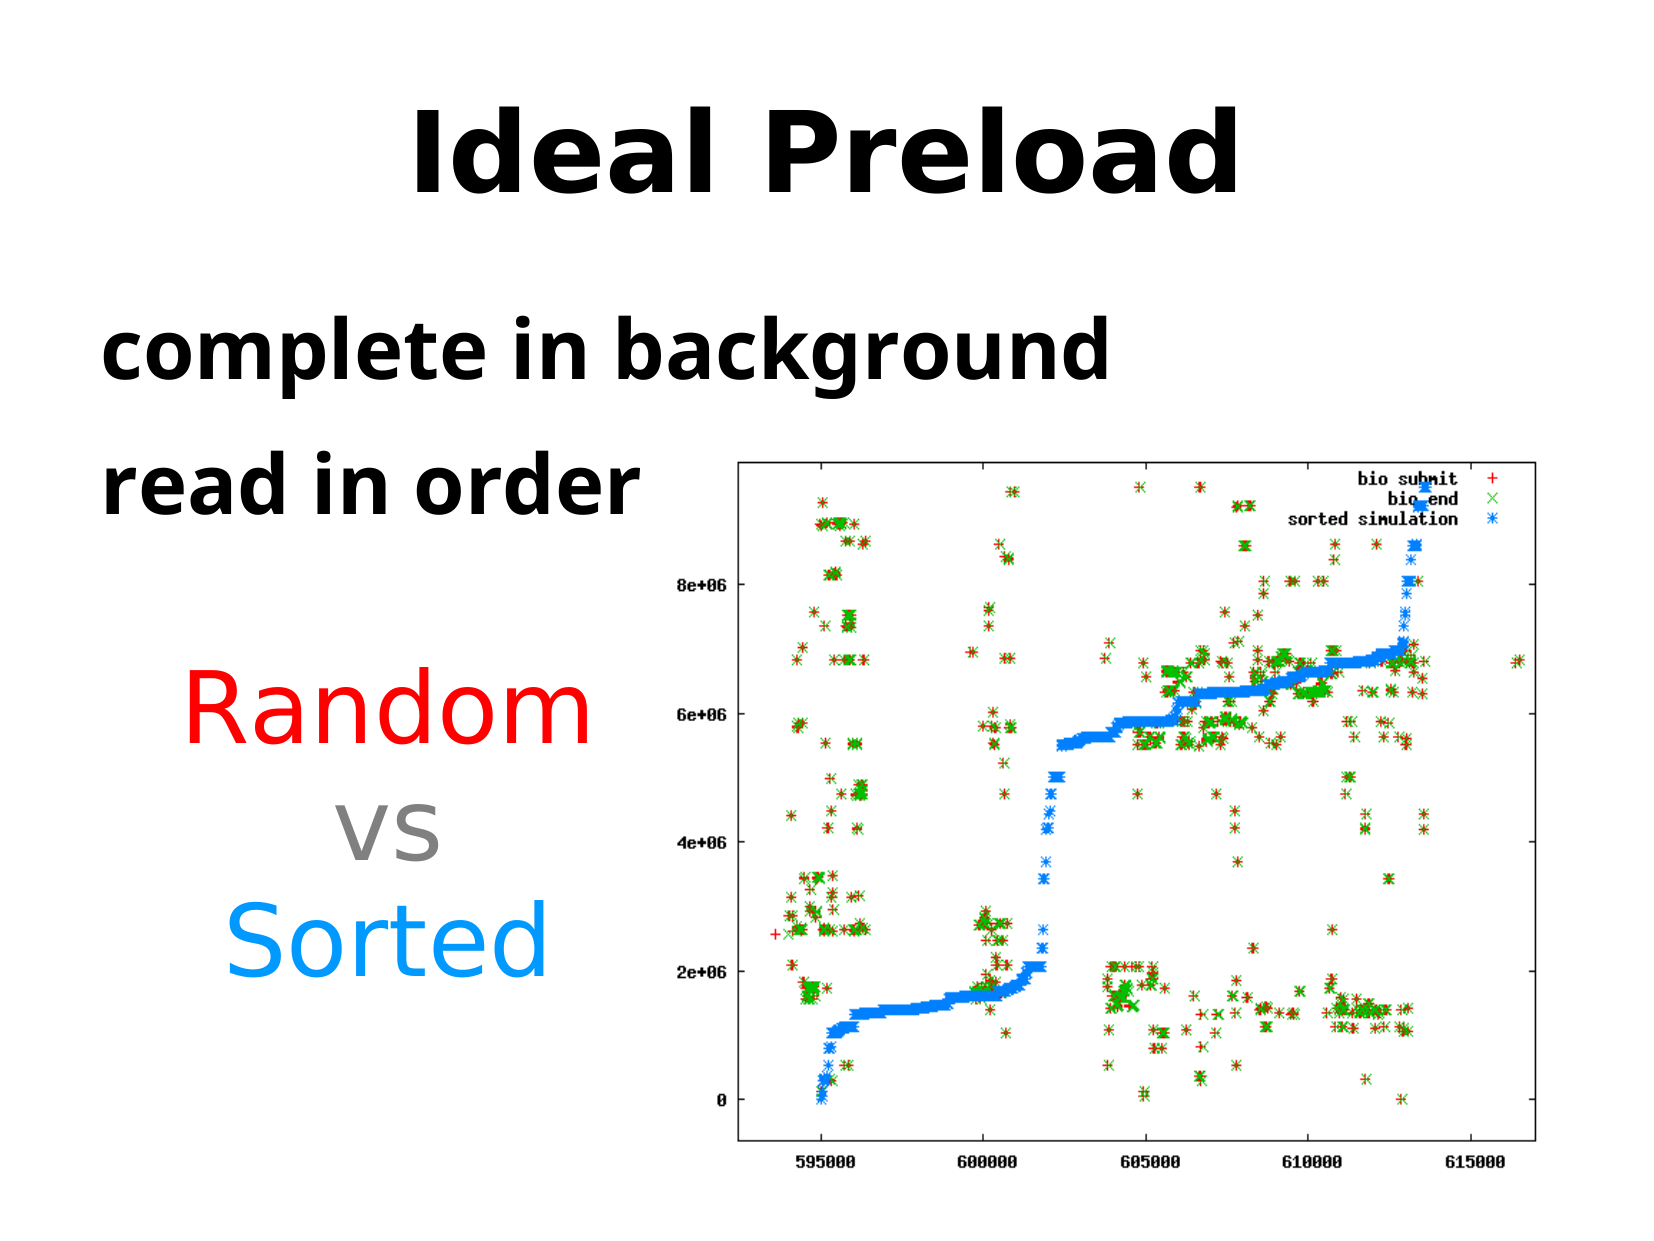

# Ideal Preload
complete in background
read in order
Random
vs
Sorted